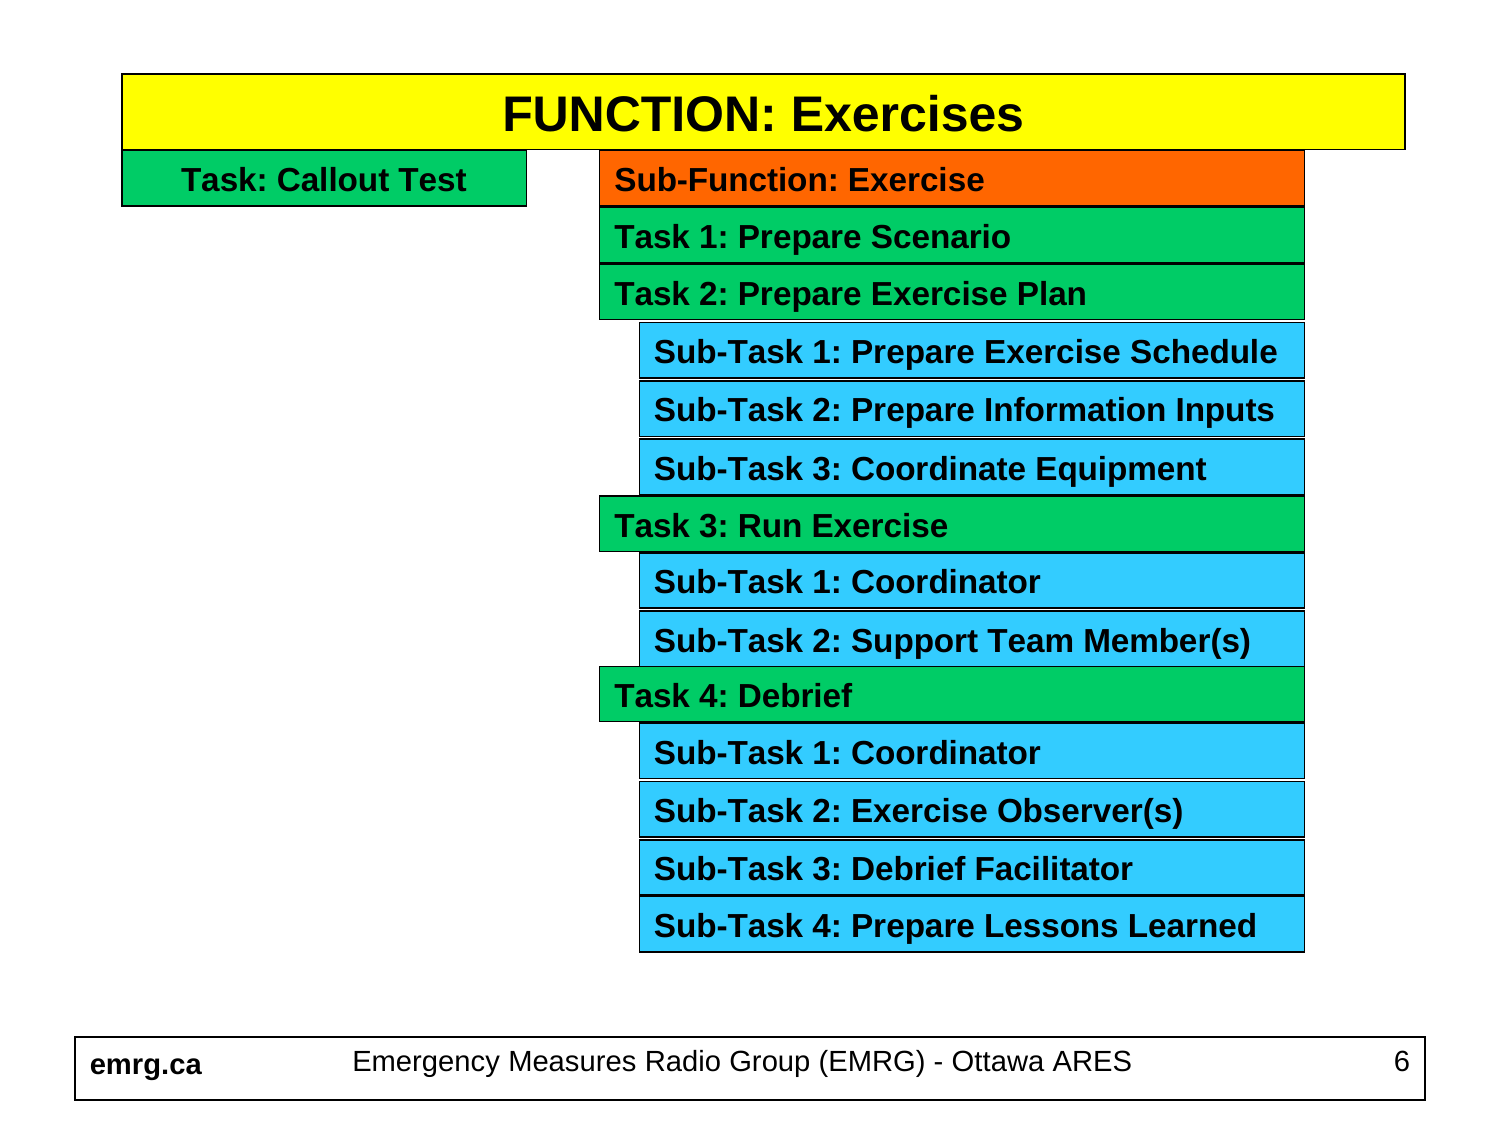

FUNCTION: Exercises
Task: Callout Test
Sub-Function: Exercise
Task 1: Prepare Scenario
Task 2: Prepare Exercise Plan
Sub-Task 1: Prepare Exercise Schedule
Sub-Task 2: Prepare Information Inputs
Sub-Task 3: Coordinate Equipment
Task 3: Run Exercise
Sub-Task 1: Coordinator
Sub-Task 2: Support Team Member(s)
Task 4: Debrief
Sub-Task 1: Coordinator
Sub-Task 2: Exercise Observer(s)
Sub-Task 3: Debrief Facilitator
Sub-Task 4: Prepare Lessons Learned
Emergency Measures Radio Group (EMRG) - Ottawa ARES
6